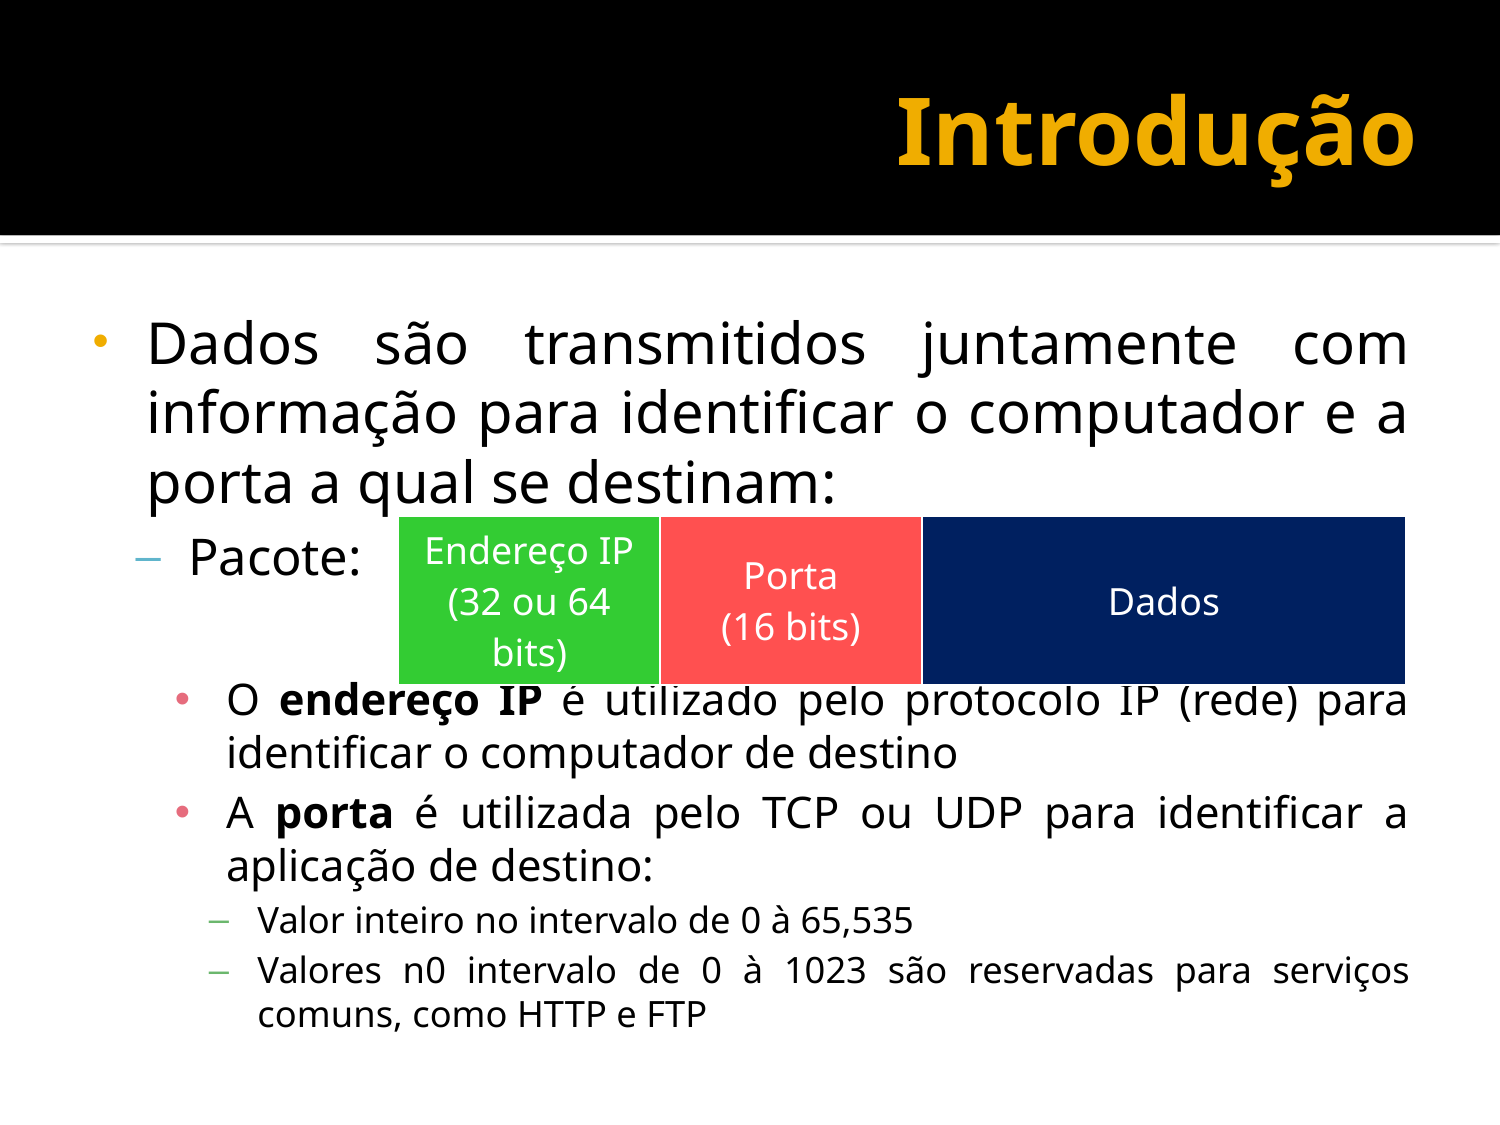

# Introdução
Dados são transmitidos juntamente com informação para identificar o computador e a porta a qual se destinam:
Pacote:
O endereço IP é utilizado pelo protocolo IP (rede) para identificar o computador de destino
A porta é utilizada pelo TCP ou UDP para identificar a aplicação de destino:
Valor inteiro no intervalo de 0 à 65,535
Valores n0 intervalo de 0 à 1023 são reservadas para serviços comuns, como HTTP e FTP
| Endereço IP (32 ou 64 bits) | Porta (16 bits) | Dados |
| --- | --- | --- |